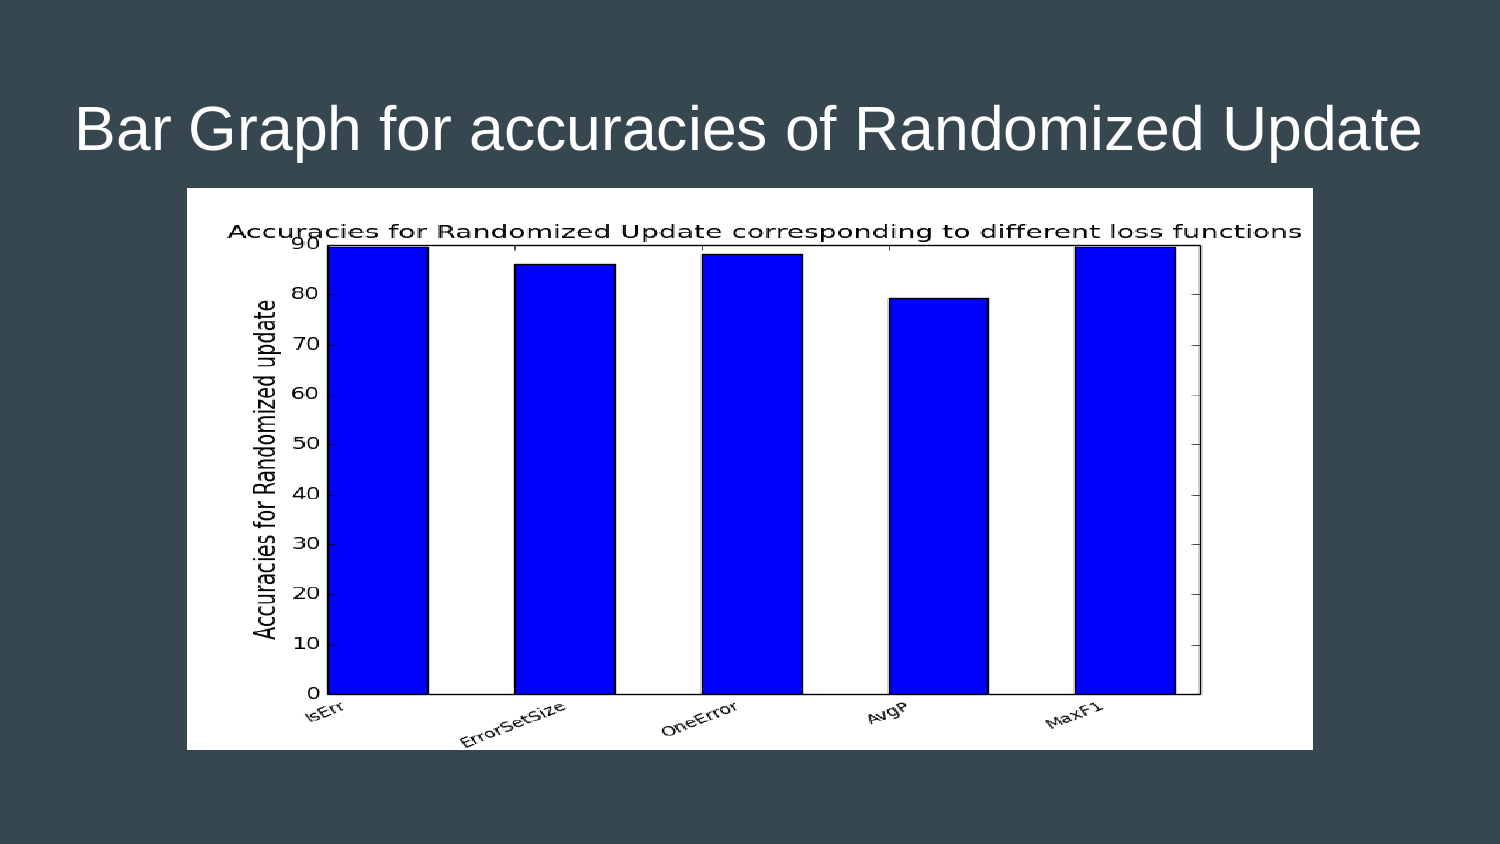

# Bar Graph for accuracies of Randomized Update